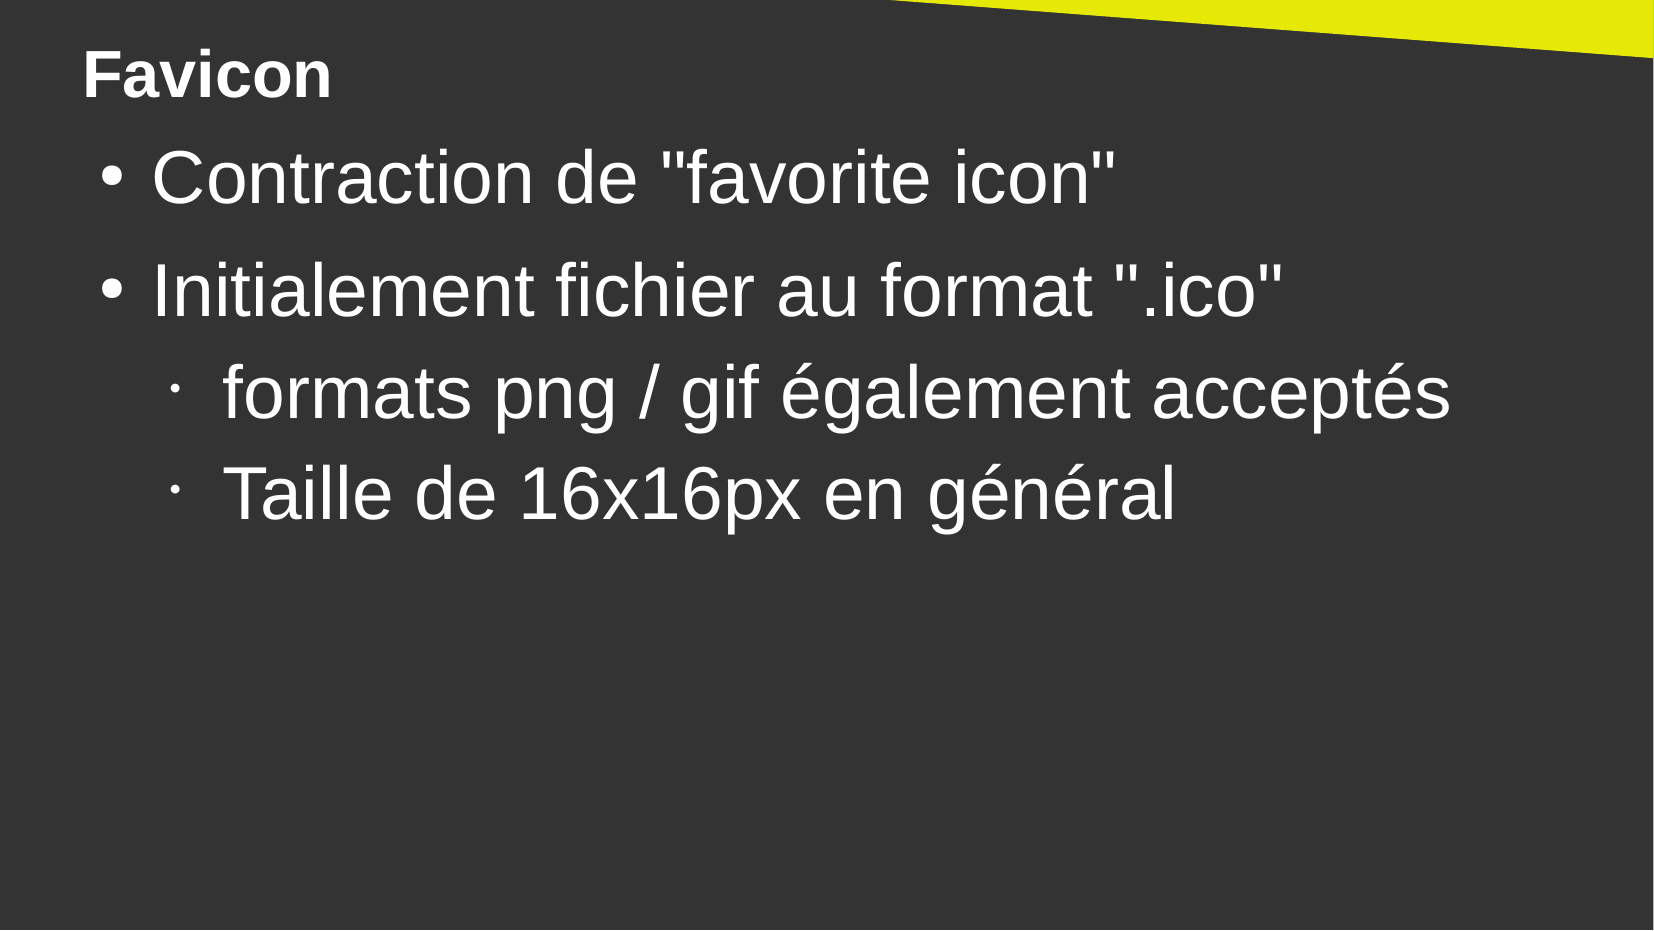

# Favicon
Contraction de "favorite icon"
Initialement fichier au format ".ico"
formats png / gif également acceptés
Taille de 16x16px en général